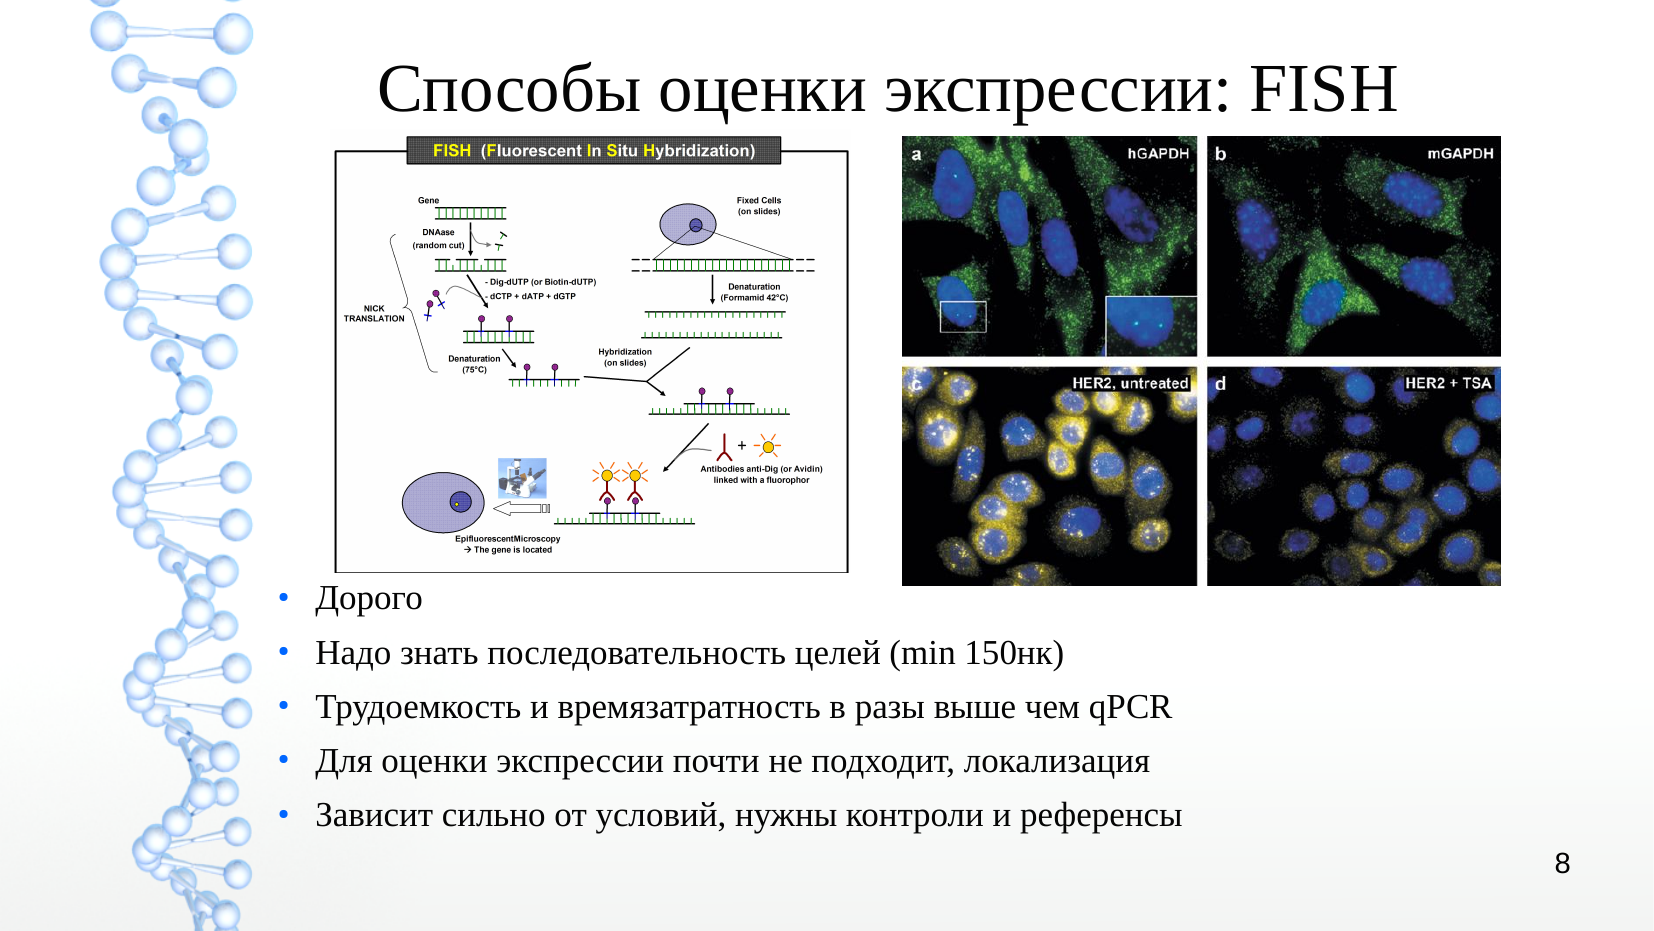

# Способы оценки экспрессии: FISH
Дорого
Надо знать последовательность целей (min 150нк)
Трудоемкость и времязатратность в разы выше чем qPCR
Для оценки экспрессии почти не подходит, локализация
Зависит сильно от условий, нужны контроли и референсы
8